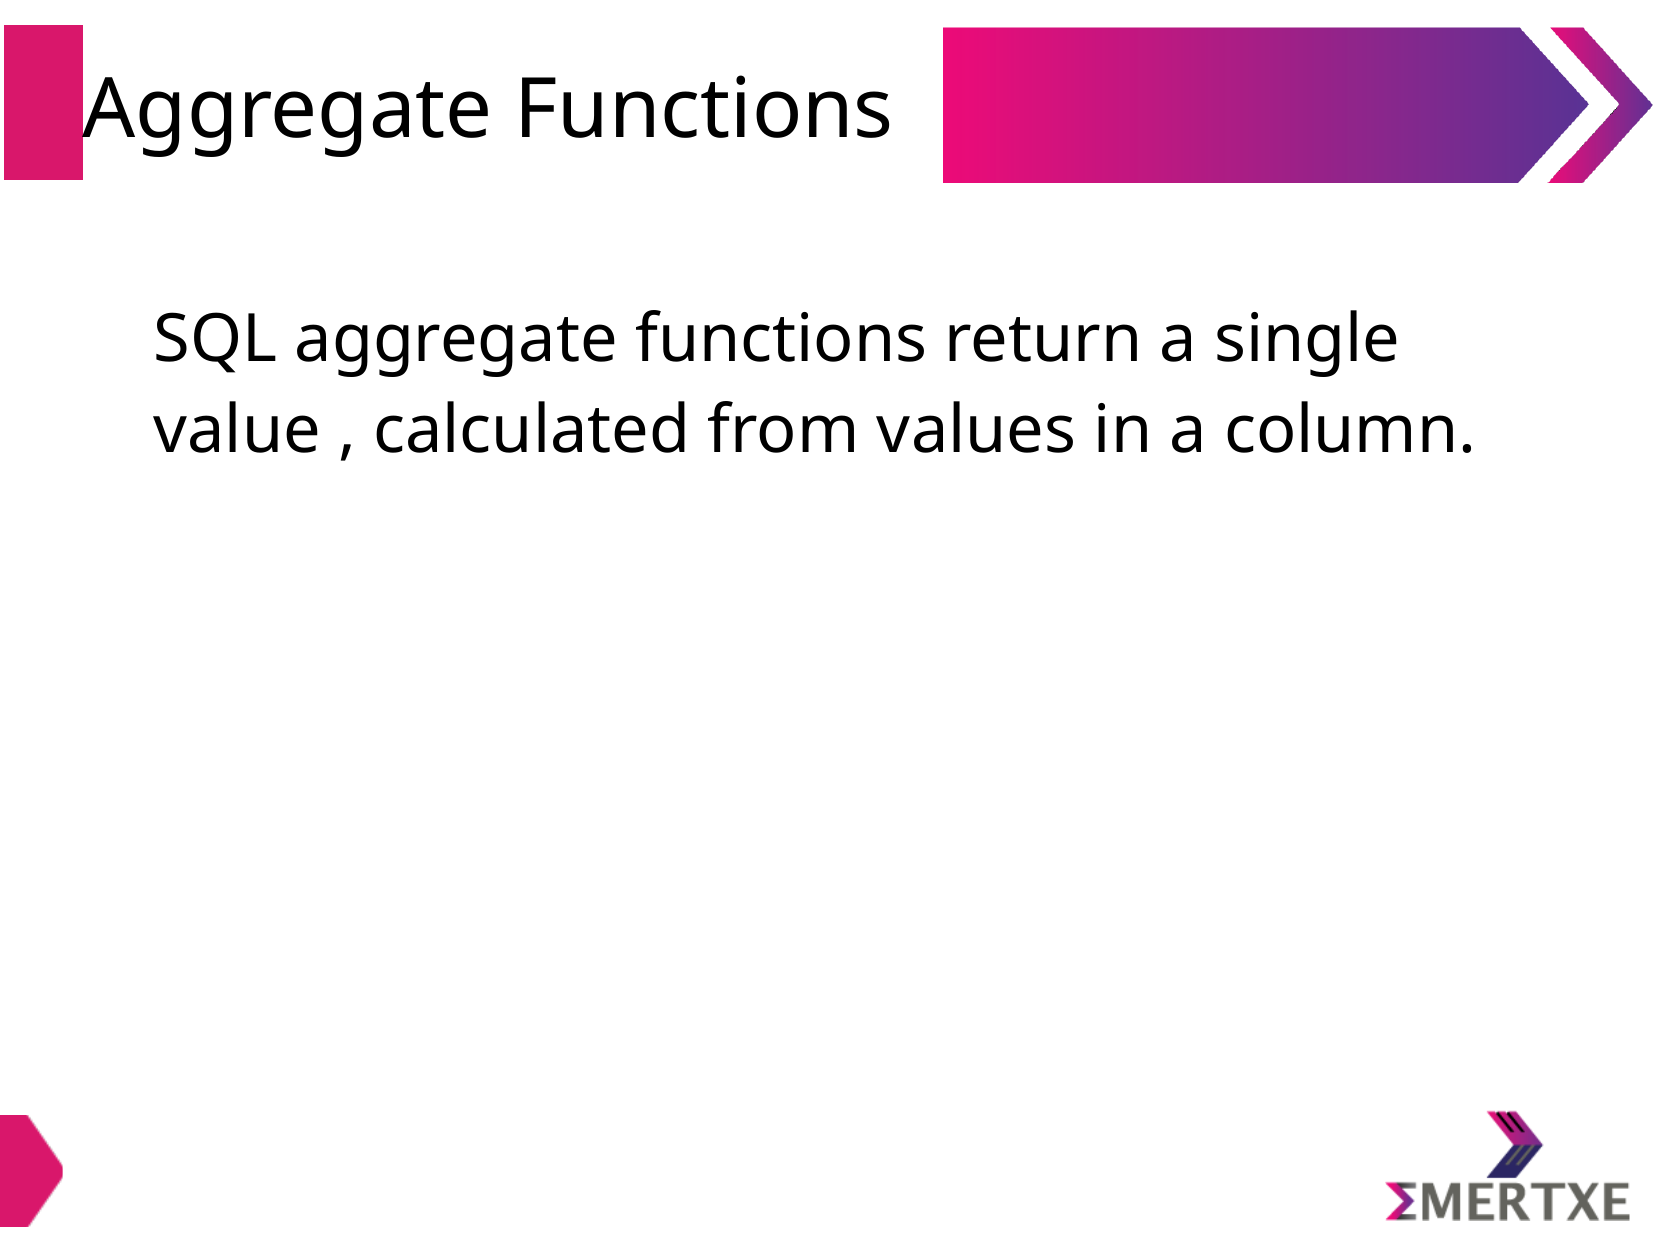

# Aggregate Functions
SQL aggregate functions return a single value , calculated from values in a column.